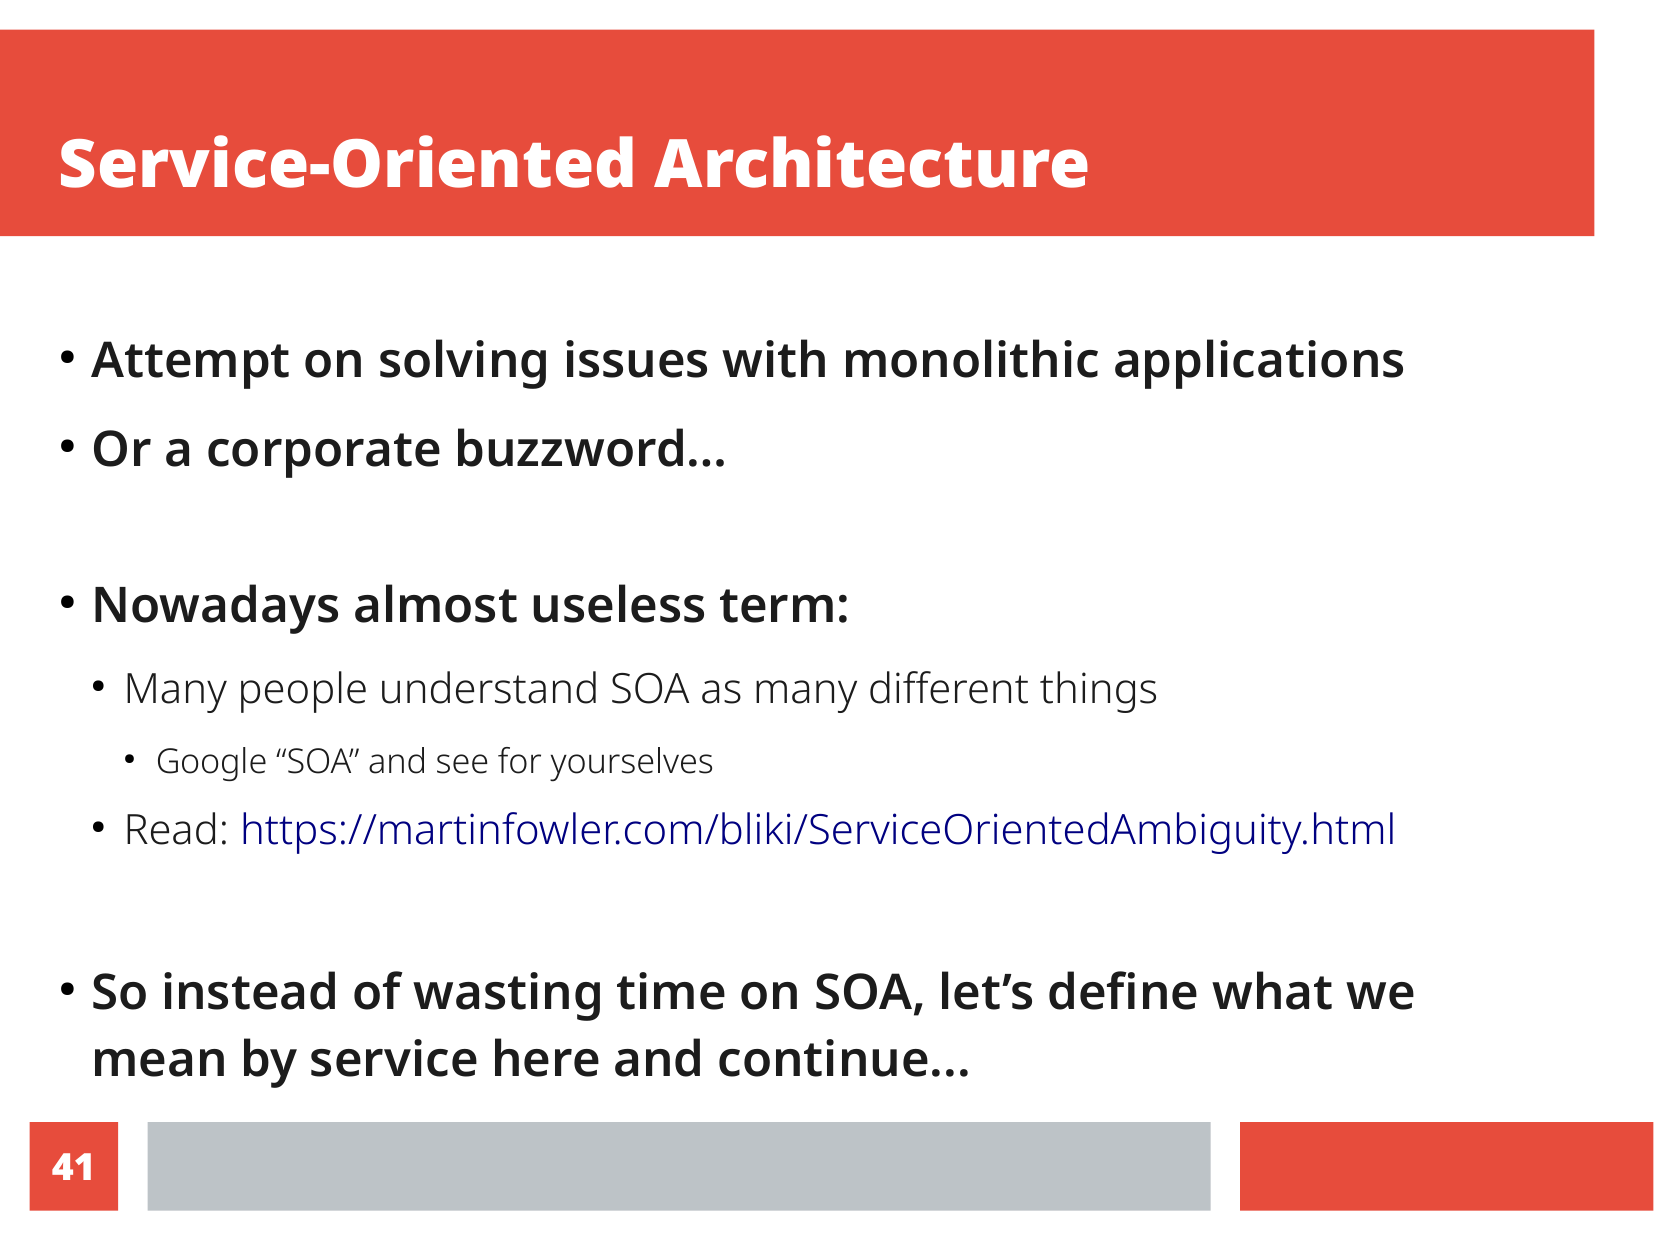

# Service-Oriented Architecture
Attempt on solving issues with monolithic applications
Or a corporate buzzword…
Nowadays almost useless term:
Many people understand SOA as many different things
Google “SOA” and see for yourselves
Read: https://martinfowler.com/bliki/ServiceOrientedAmbiguity.html
So instead of wasting time on SOA, let’s define what we mean by service here and continue...
41